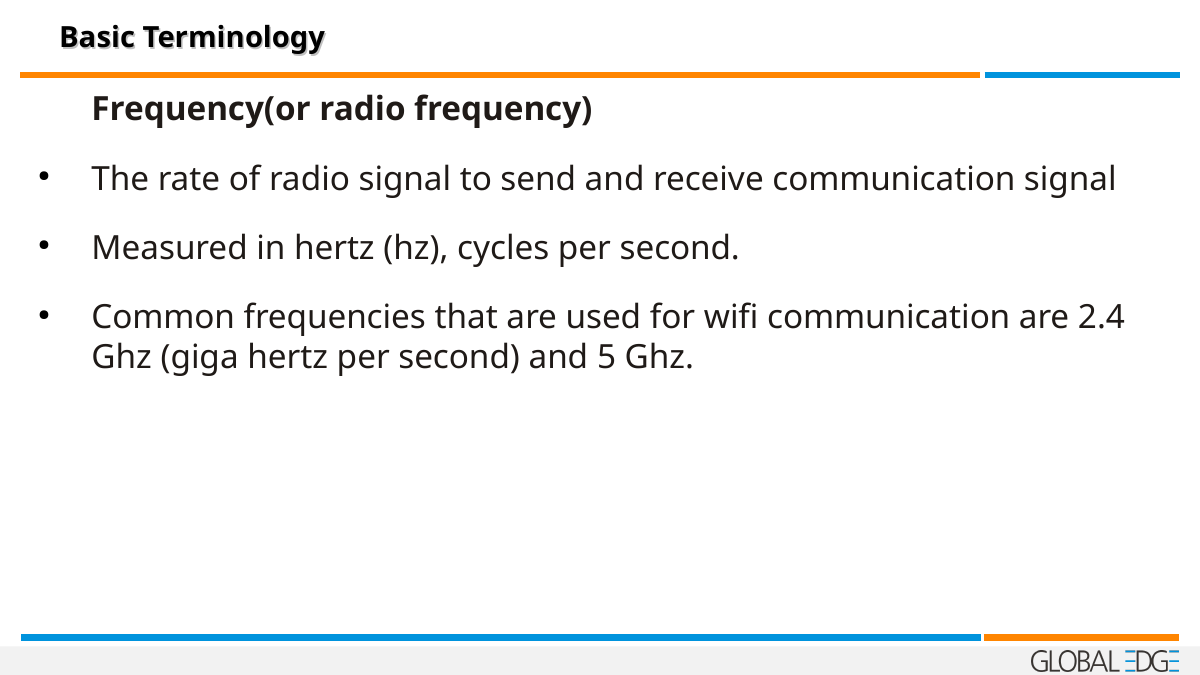

# Basic Terminology
Frequency(or radio frequency)
The rate of radio signal to send and receive communication signal
Measured in hertz (hz), cycles per second.
Common frequencies that are used for wifi communication are 2.4 Ghz (giga hertz per second) and 5 Ghz.